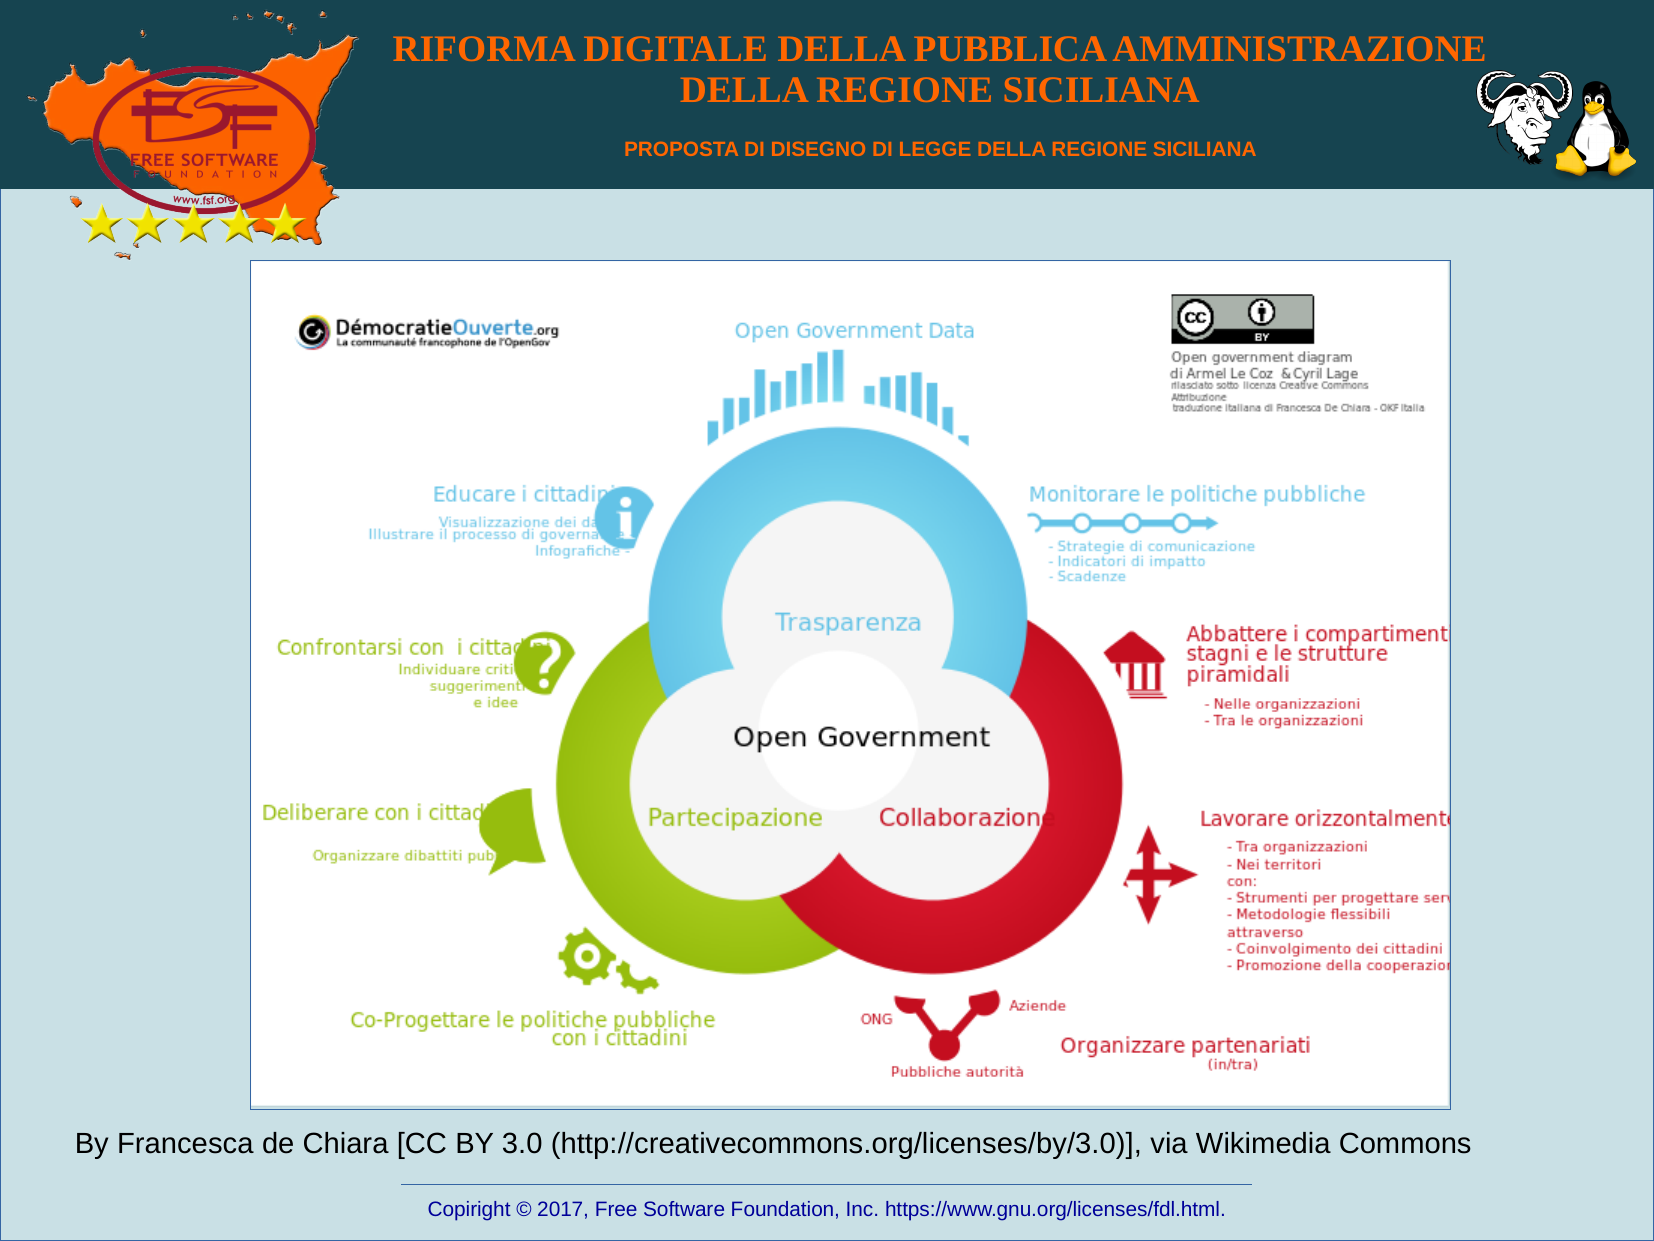

By Francesca de Chiara [CC BY 3.0 (http://creativecommons.org/licenses/by/3.0)], via Wikimedia Commons